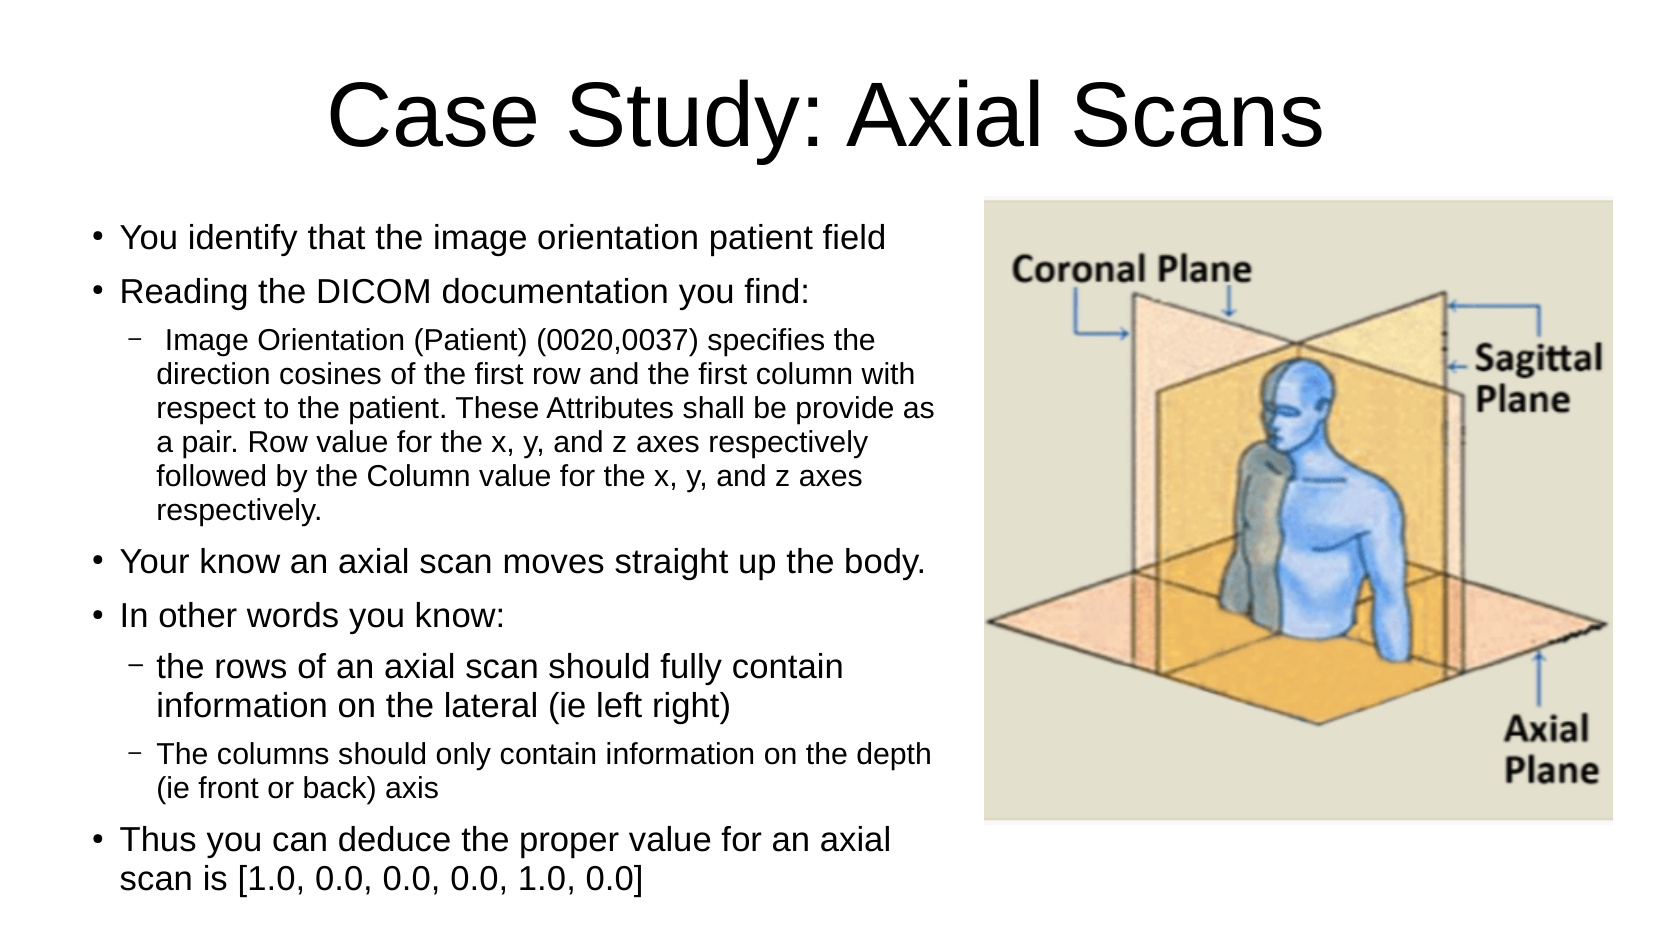

# Case Study: Axial Scans
You identify that the image orientation patient field
Reading the DICOM documentation you find:
 Image Orientation (Patient) (0020,0037) specifies the direction cosines of the first row and the first column with respect to the patient. These Attributes shall be provide as a pair. Row value for the x, y, and z axes respectively followed by the Column value for the x, y, and z axes respectively.
Your know an axial scan moves straight up the body.
In other words you know:
the rows of an axial scan should fully contain information on the lateral (ie left right)
The columns should only contain information on the depth (ie front or back) axis
Thus you can deduce the proper value for an axial scan is [1.0, 0.0, 0.0, 0.0, 1.0, 0.0]